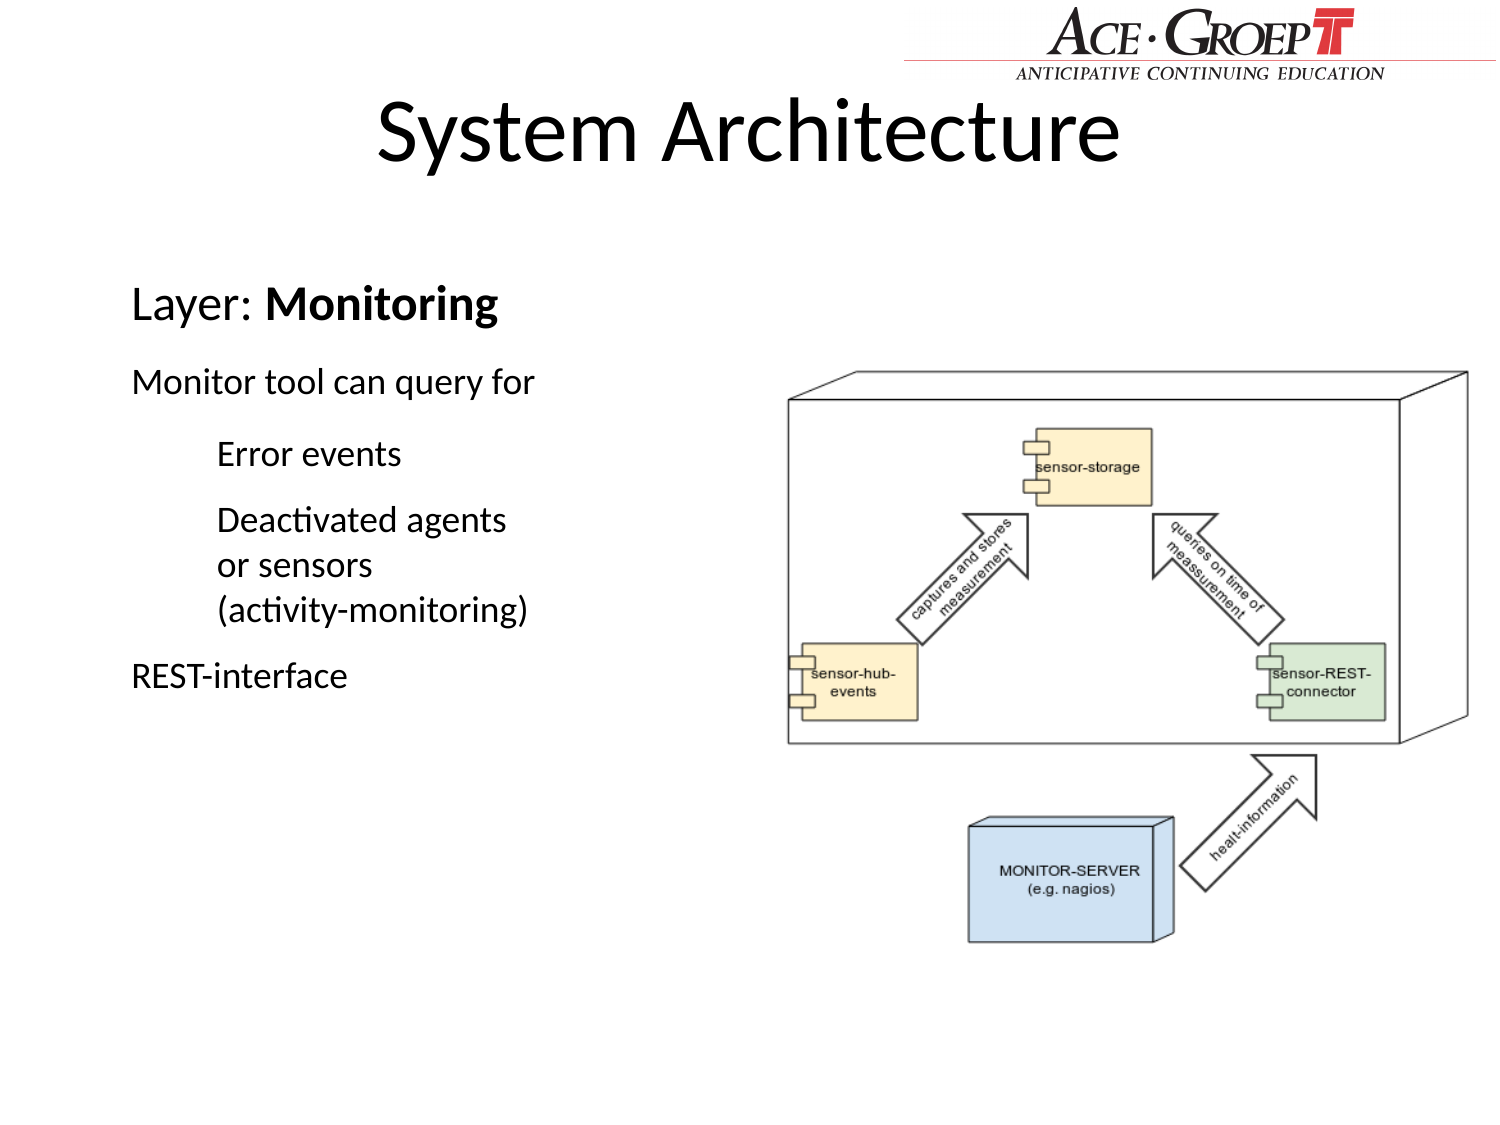

# System Architecture
Layer: Monitoring
Monitor tool can query for
Error events
Deactivated agents
or sensors
(activity-monitoring)
REST-interface